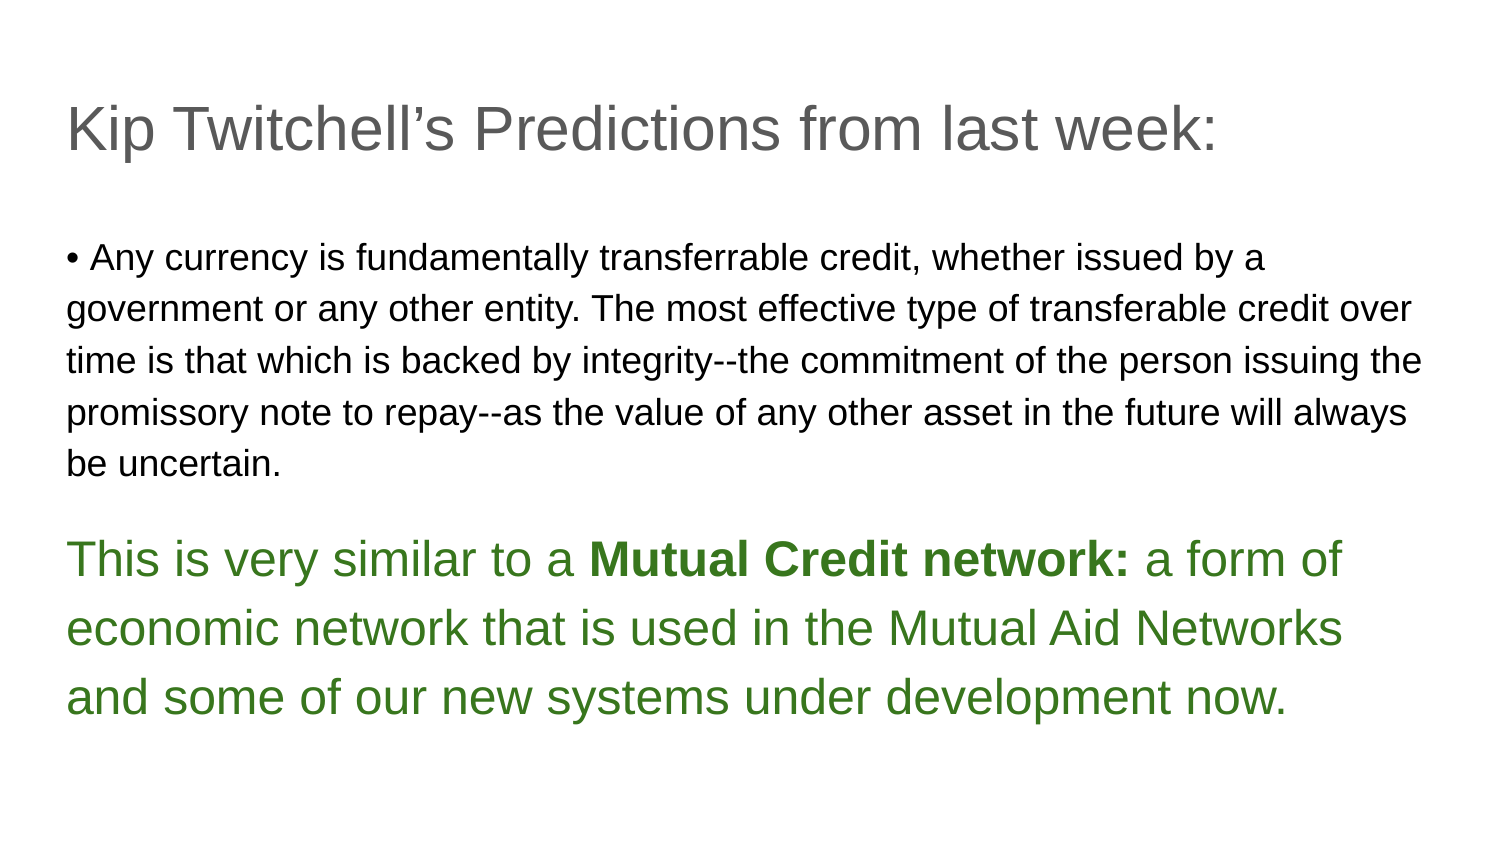

# Kip Twitchell’s Predictions from last week:
• Any currency is fundamentally transferrable credit, whether issued by a government or any other entity. The most effective type of transferable credit over time is that which is backed by integrity--the commitment of the person issuing the promissory note to repay--as the value of any other asset in the future will always be uncertain.
This is very similar to a Mutual Credit network: a form of economic network that is used in the Mutual Aid Networks and some of our new systems under development now.